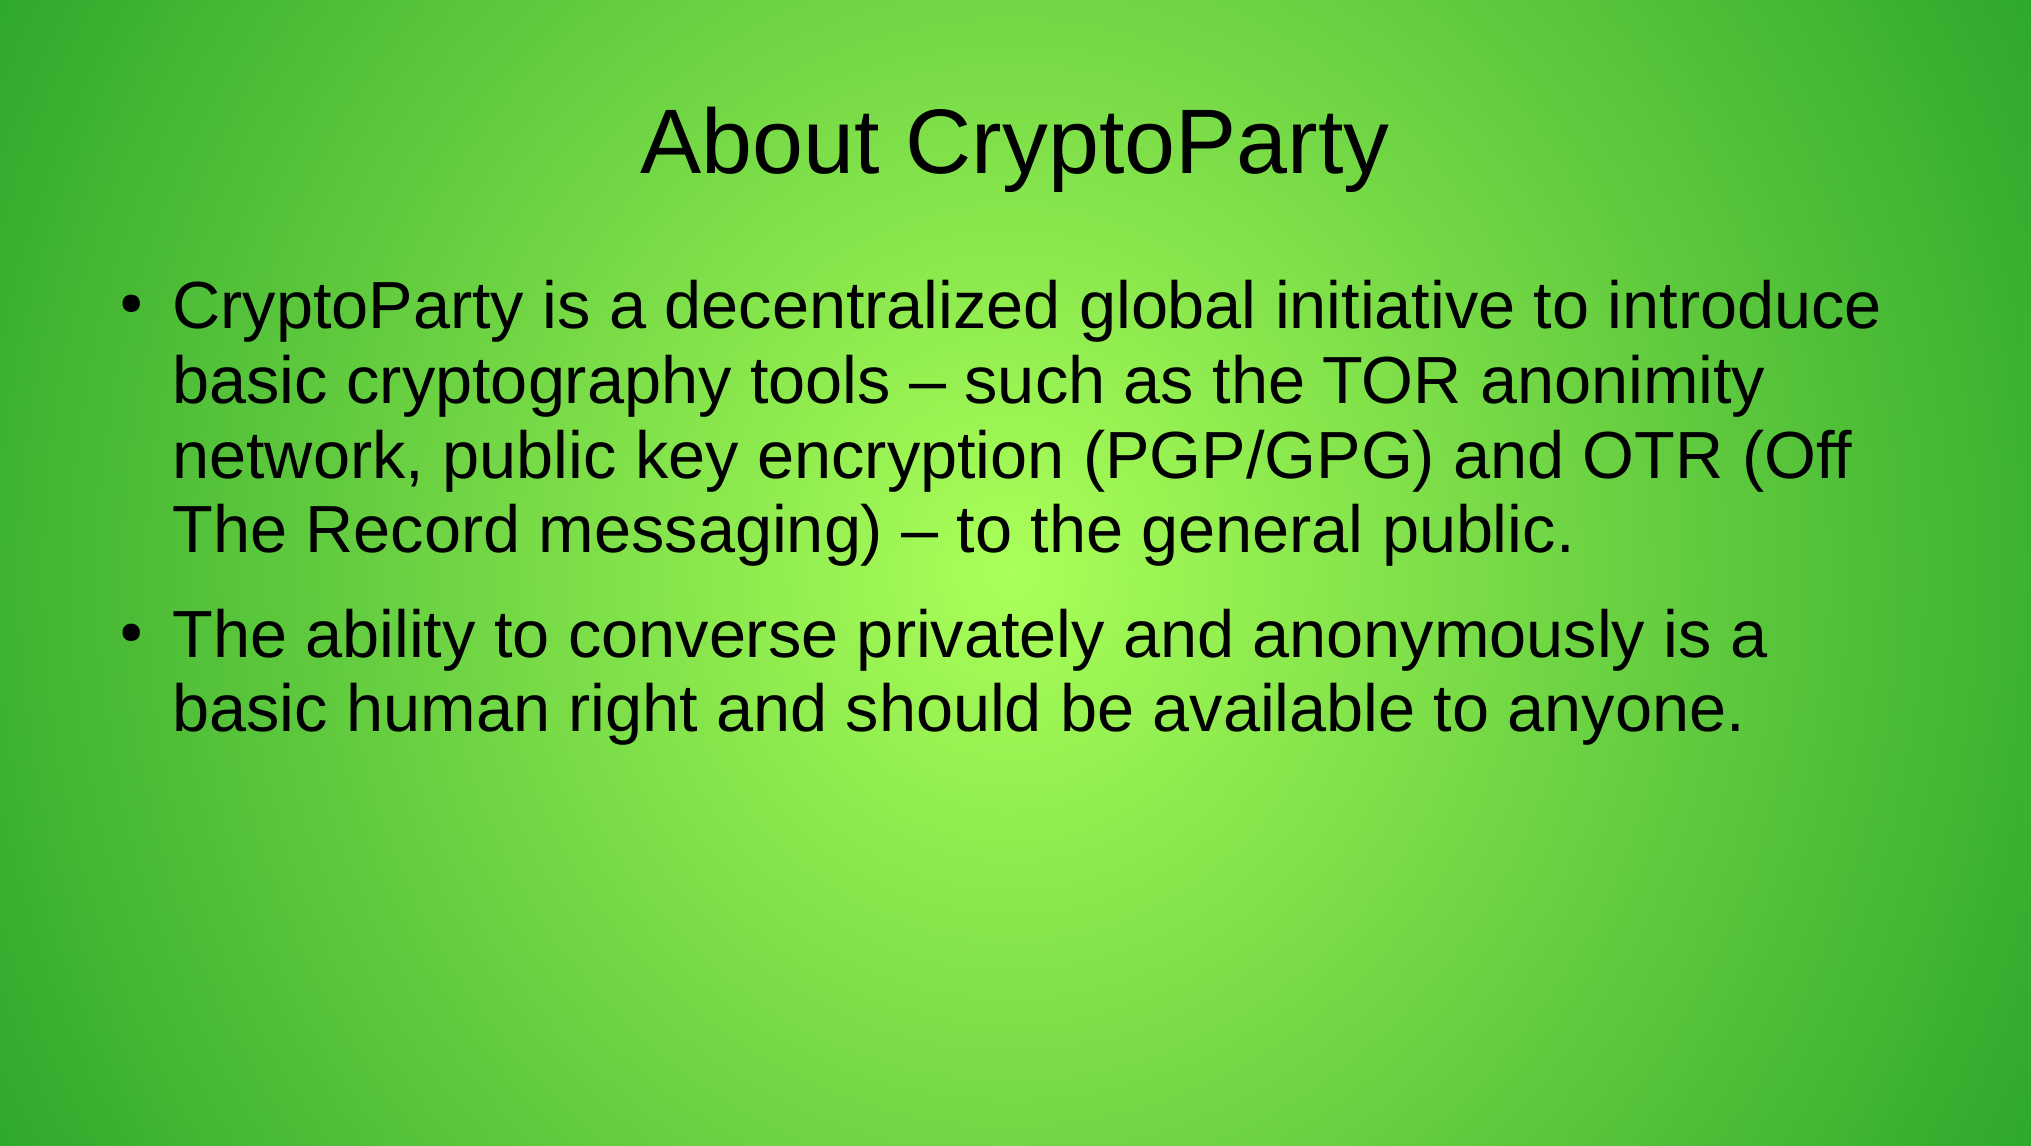

# About CryptoParty
CryptoParty is a decentralized global initiative to introduce basic cryptography tools – such as the TOR anonimity network, public key encryption (PGP/GPG) and OTR (Off The Record messaging) – to the general public.
The ability to converse privately and anonymously is a basic human right and should be available to anyone.